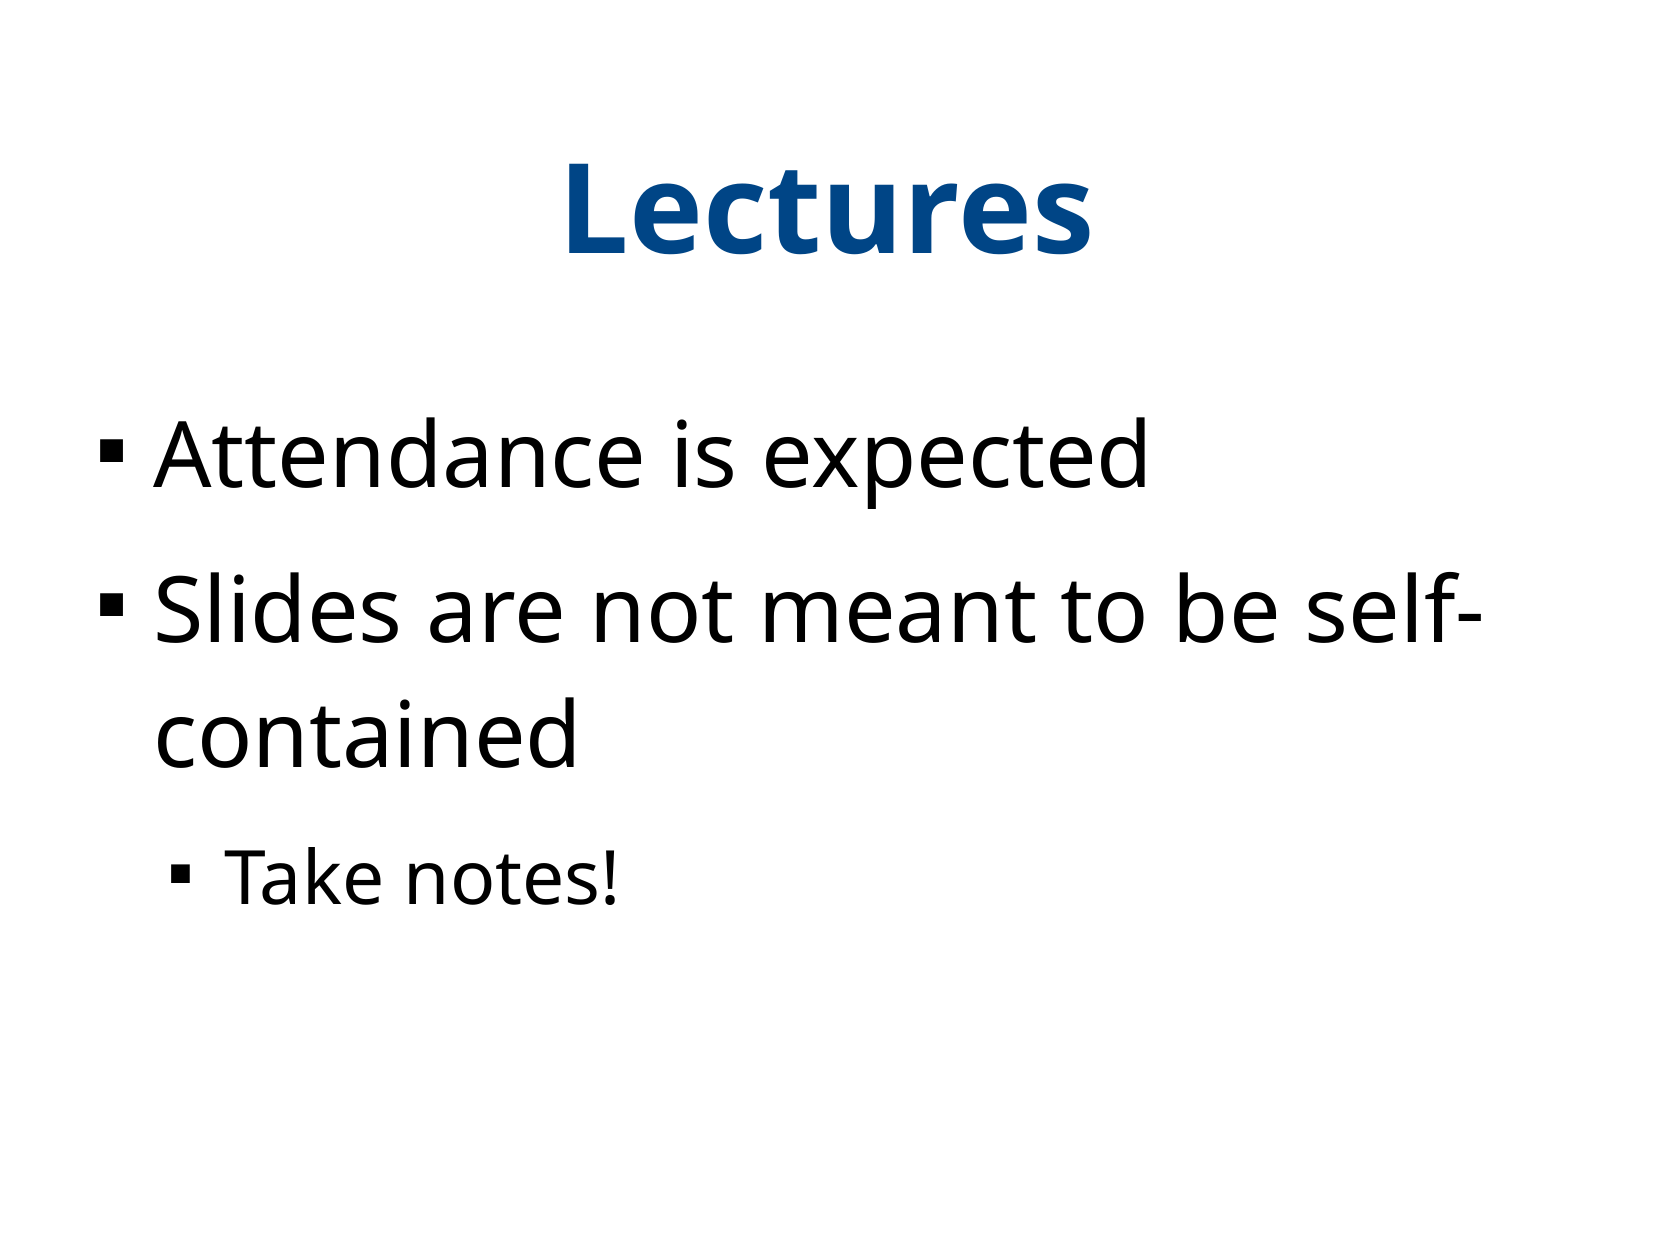

# Lectures
Attendance is expected
Slides are not meant to be self-contained
Take notes!